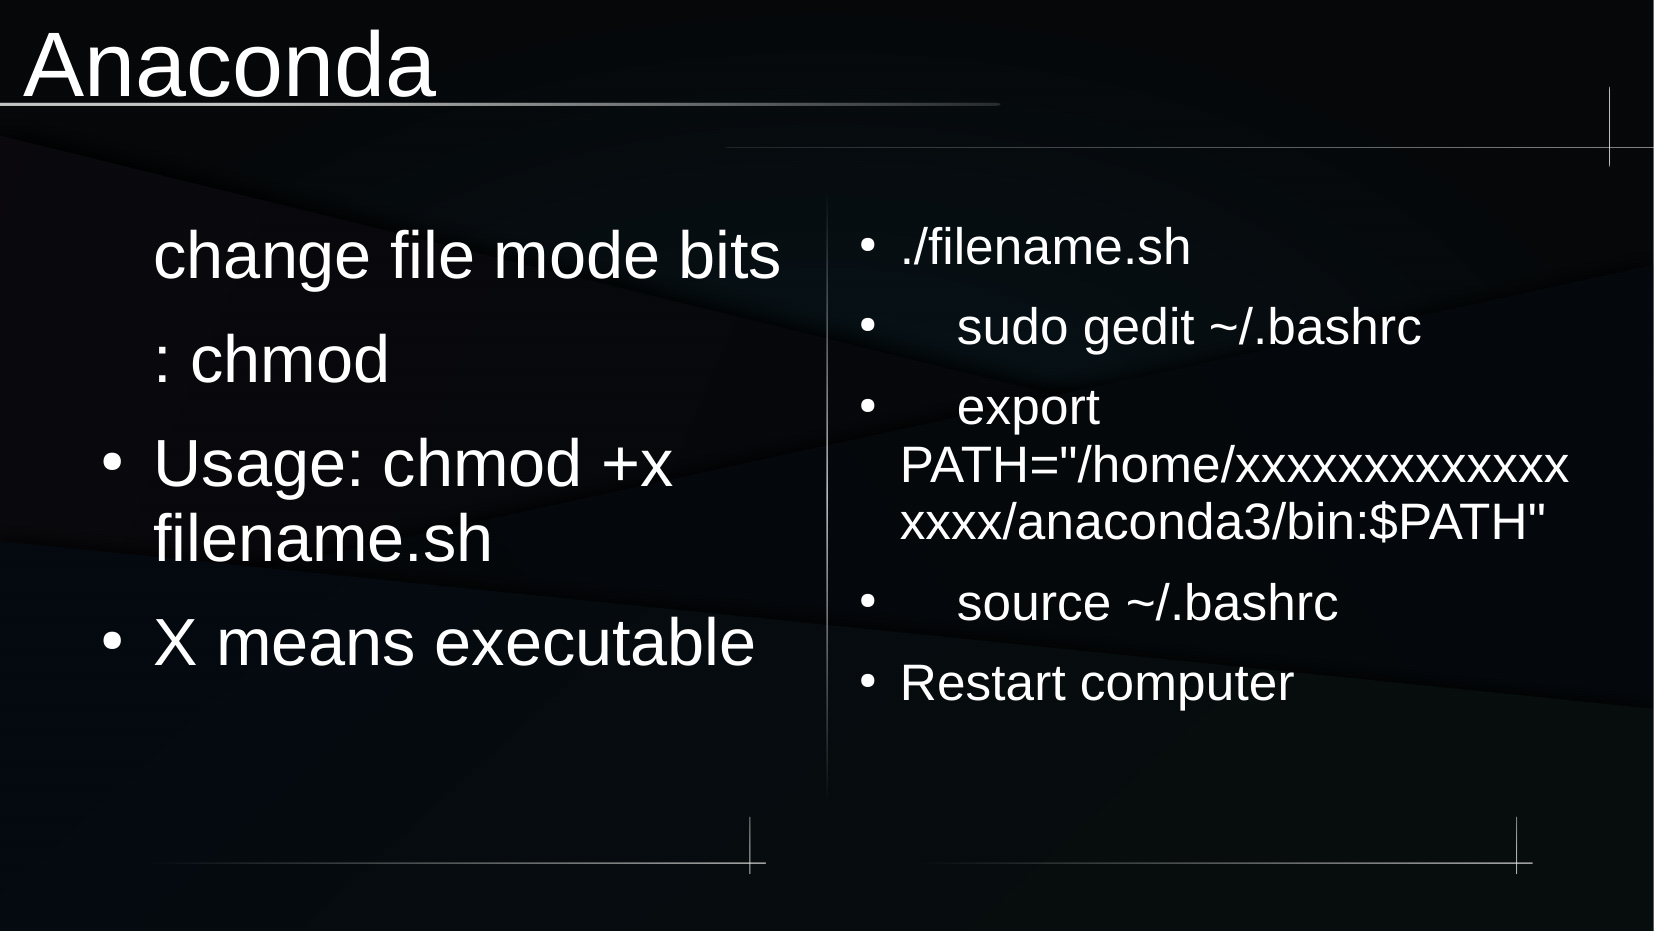

# Anaconda
change file mode bits
: chmod
Usage: chmod +x filename.sh
X means executable
./filename.sh
 sudo gedit ~/.bashrc
 export PATH="/home/xxxxxxxxxxxxxxxxx/anaconda3/bin:$PATH"
 source ~/.bashrc
Restart computer